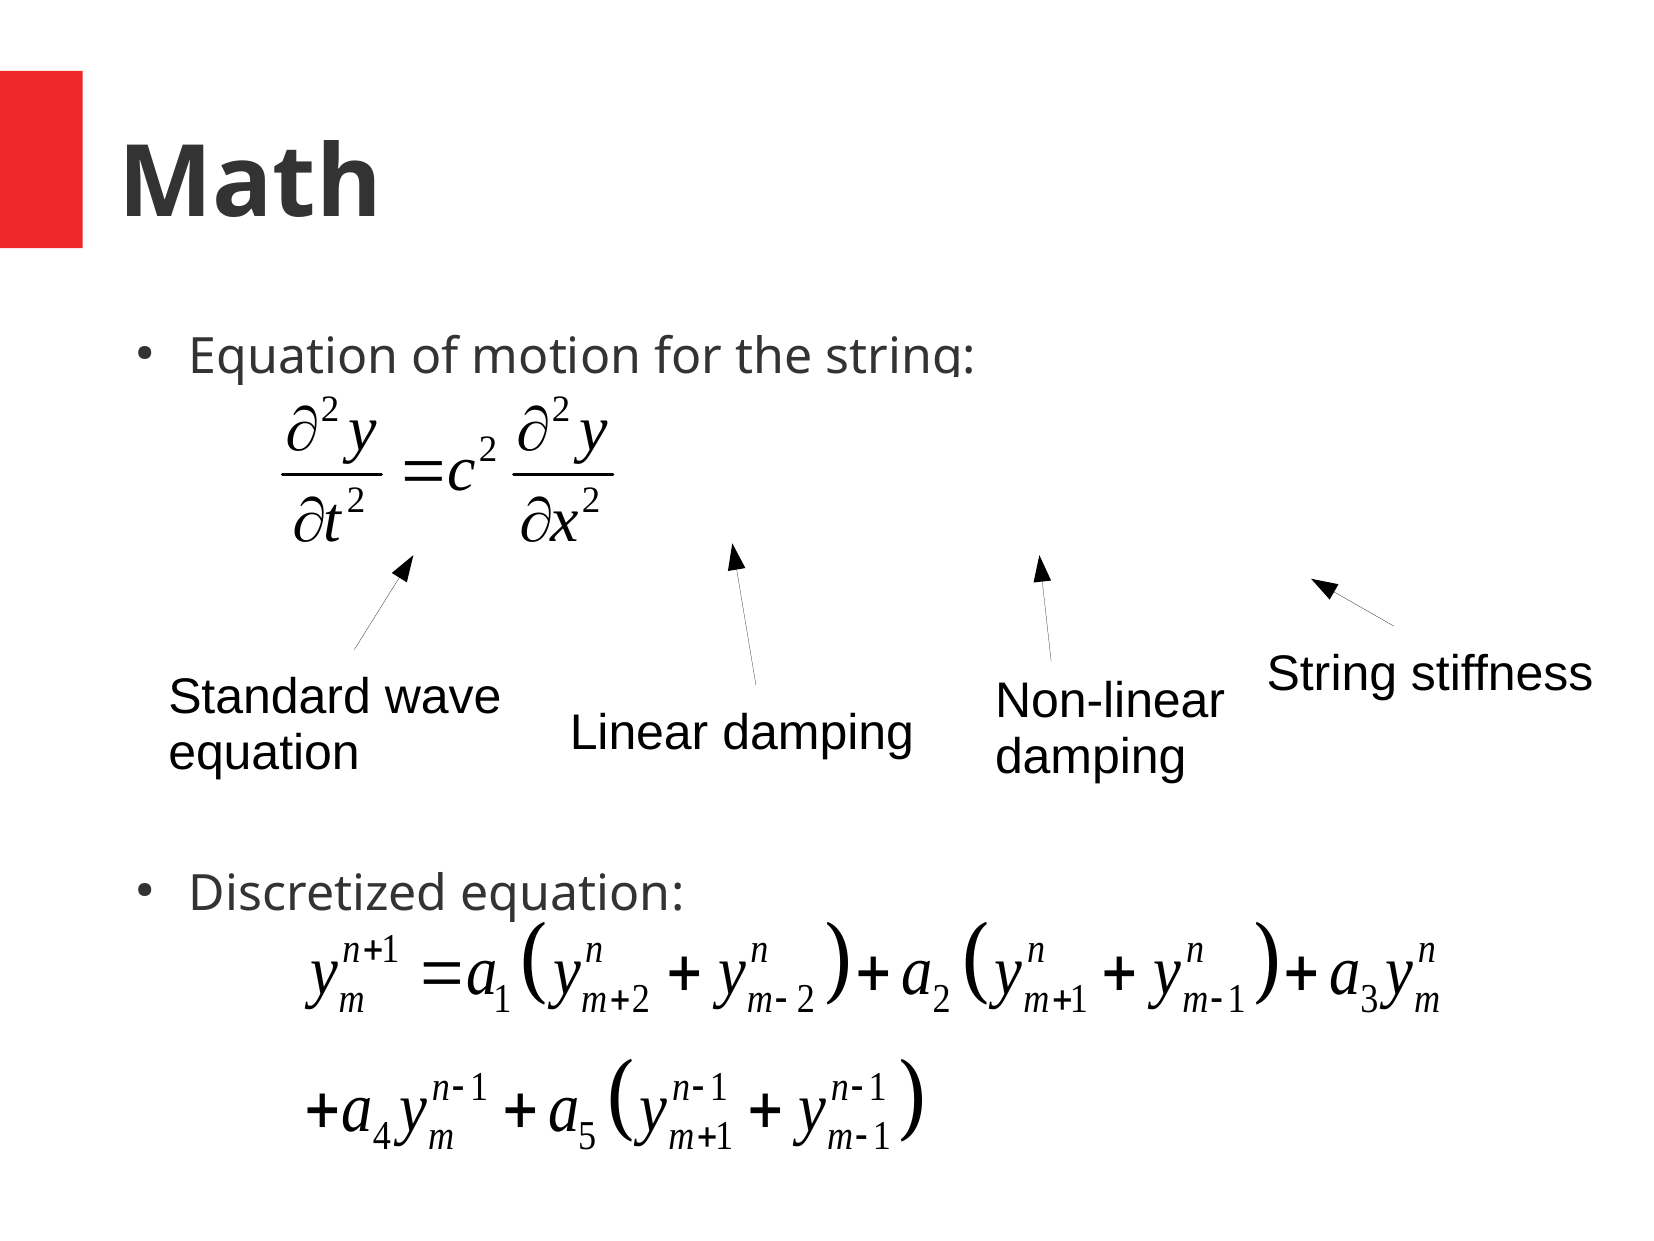

# Math
Equation of motion for the string:
Discretized equation:
String stiffness
Standard wave equation
Non-linear damping
Linear damping